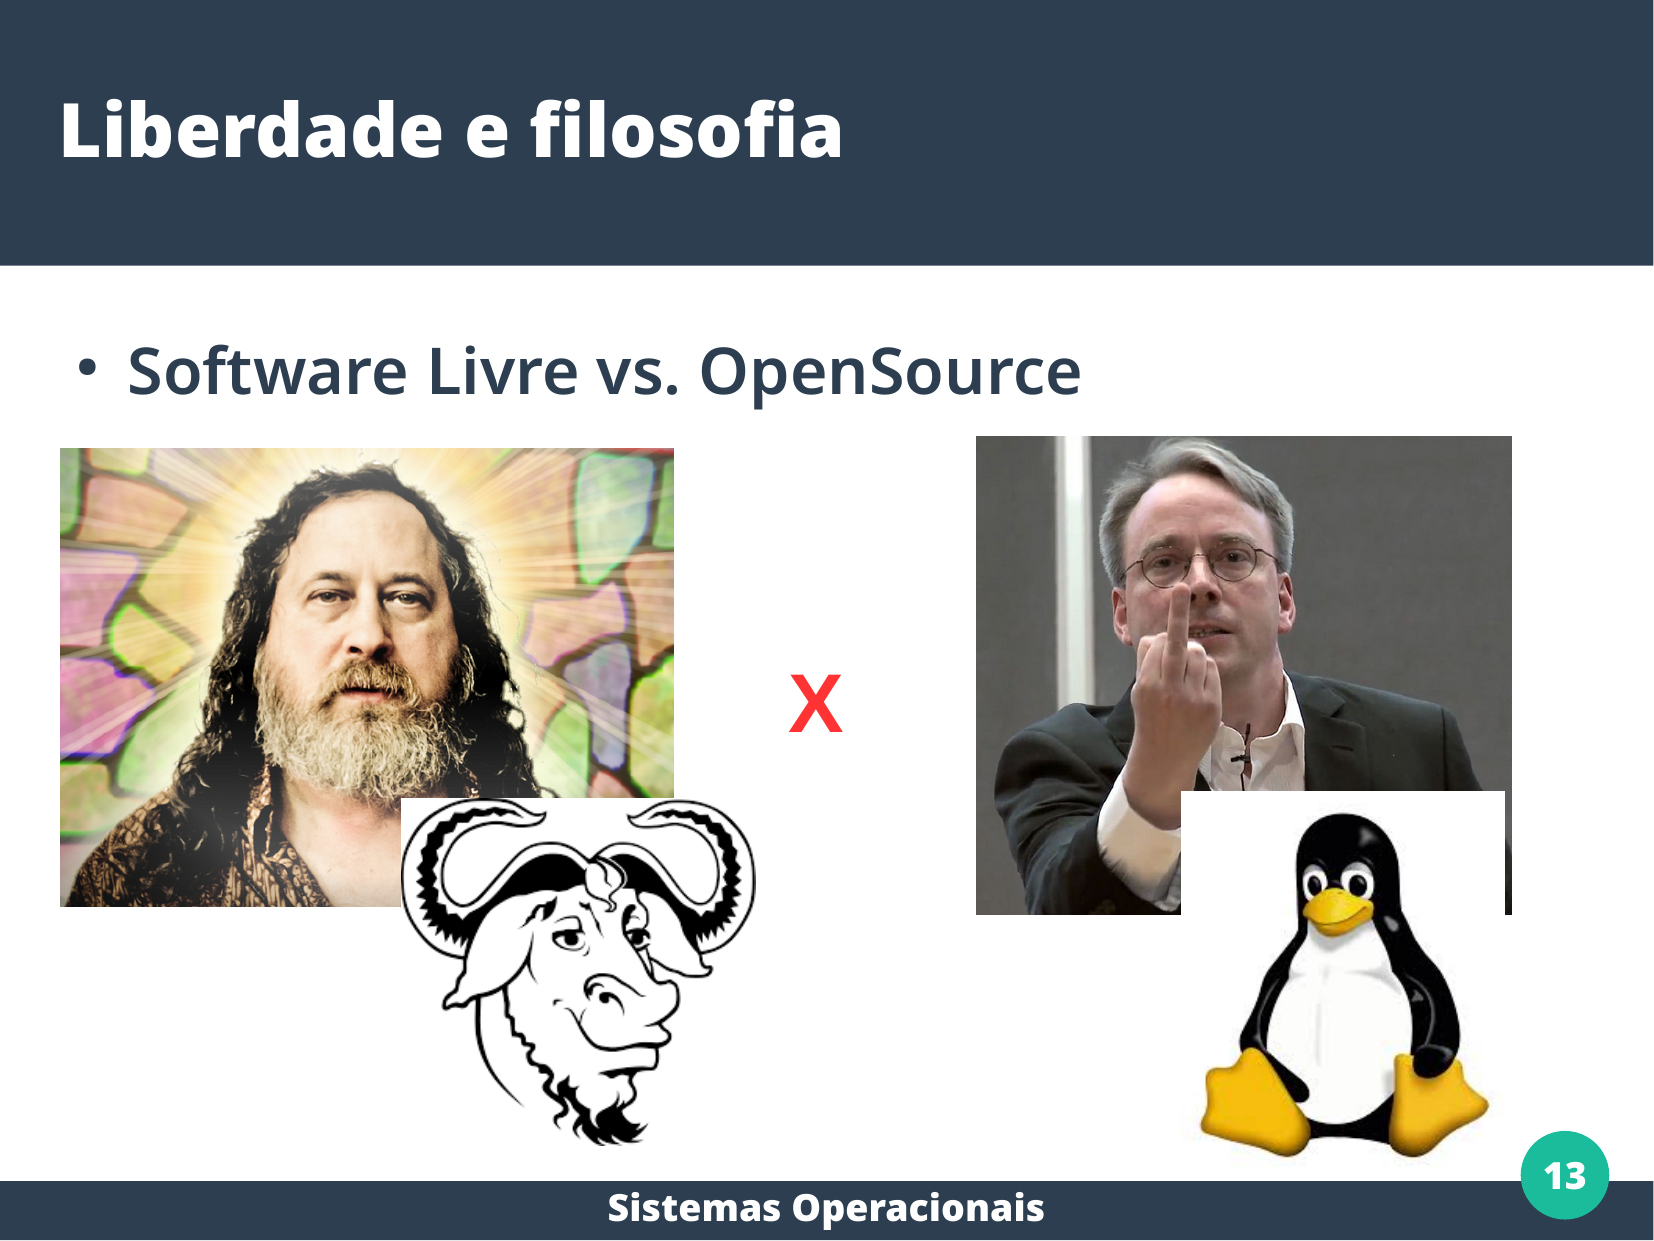

# Liberdade e filosofia
Software Livre vs. OpenSource
X
13
Sistemas Operacionais